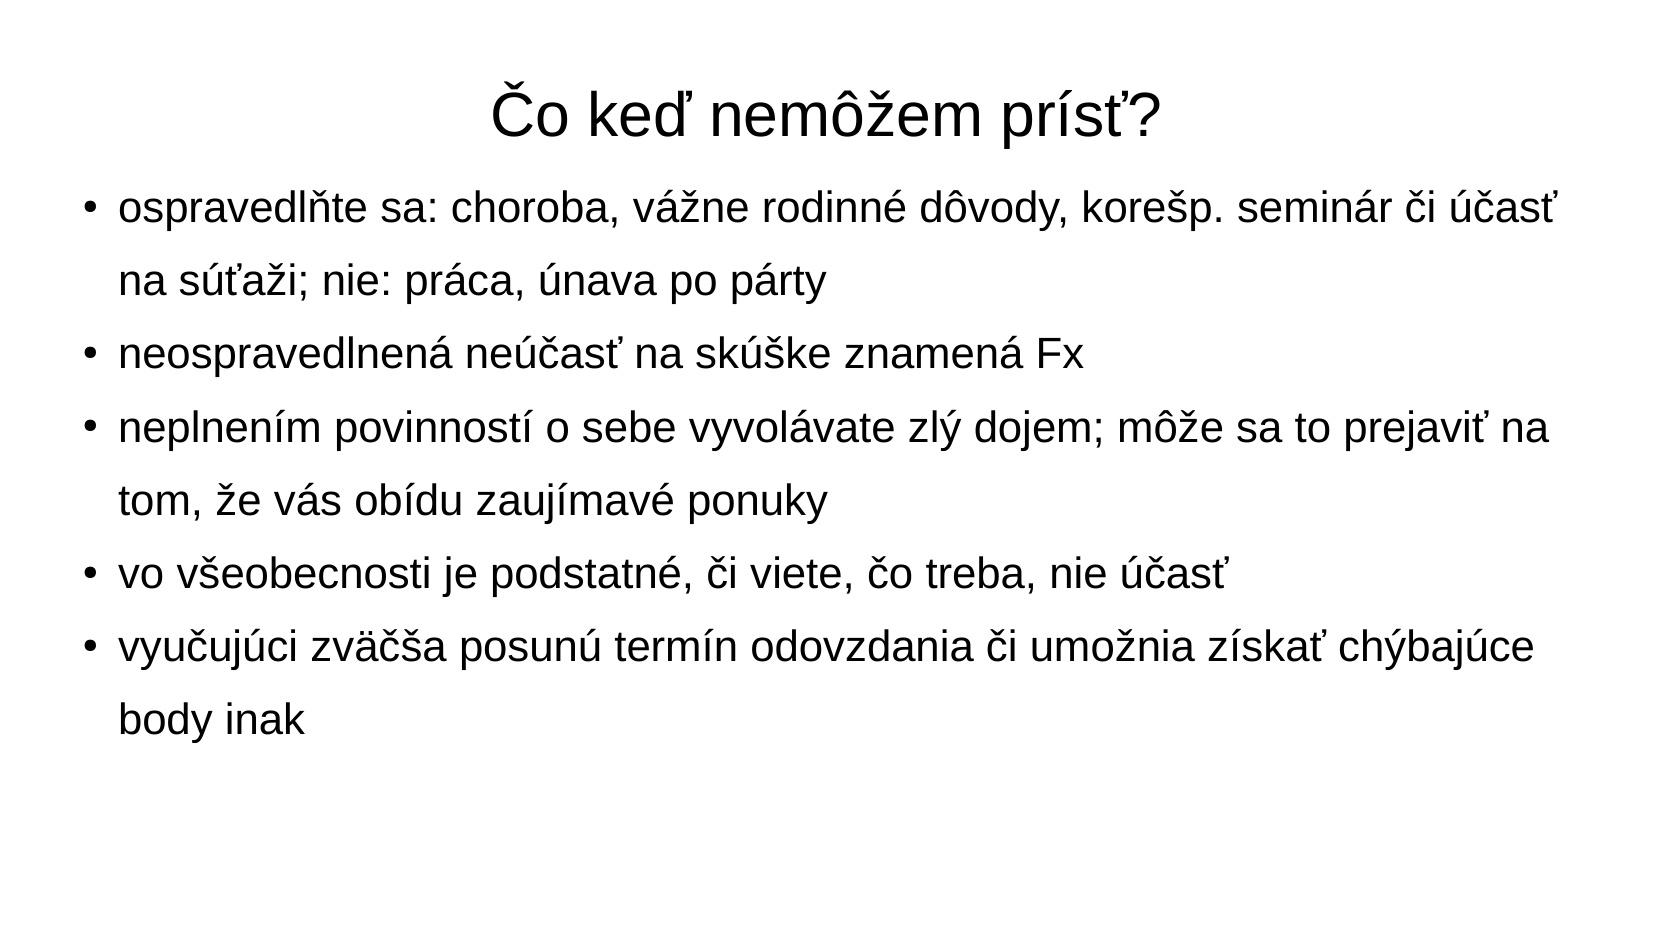

Čo keď nemôžem prísť?
# ospravedlňte sa: choroba, vážne rodinné dôvody, korešp. seminár či účasť na súťaži; nie: práca, únava po párty
neospravedlnená neúčasť na skúške znamená Fx
neplnením povinností o sebe vyvolávate zlý dojem; môže sa to prejaviť na tom, že vás obídu zaujímavé ponuky
vo všeobecnosti je podstatné, či viete, čo treba, nie účasť
vyučujúci zväčša posunú termín odovzdania či umožnia získať chýbajúce body inak